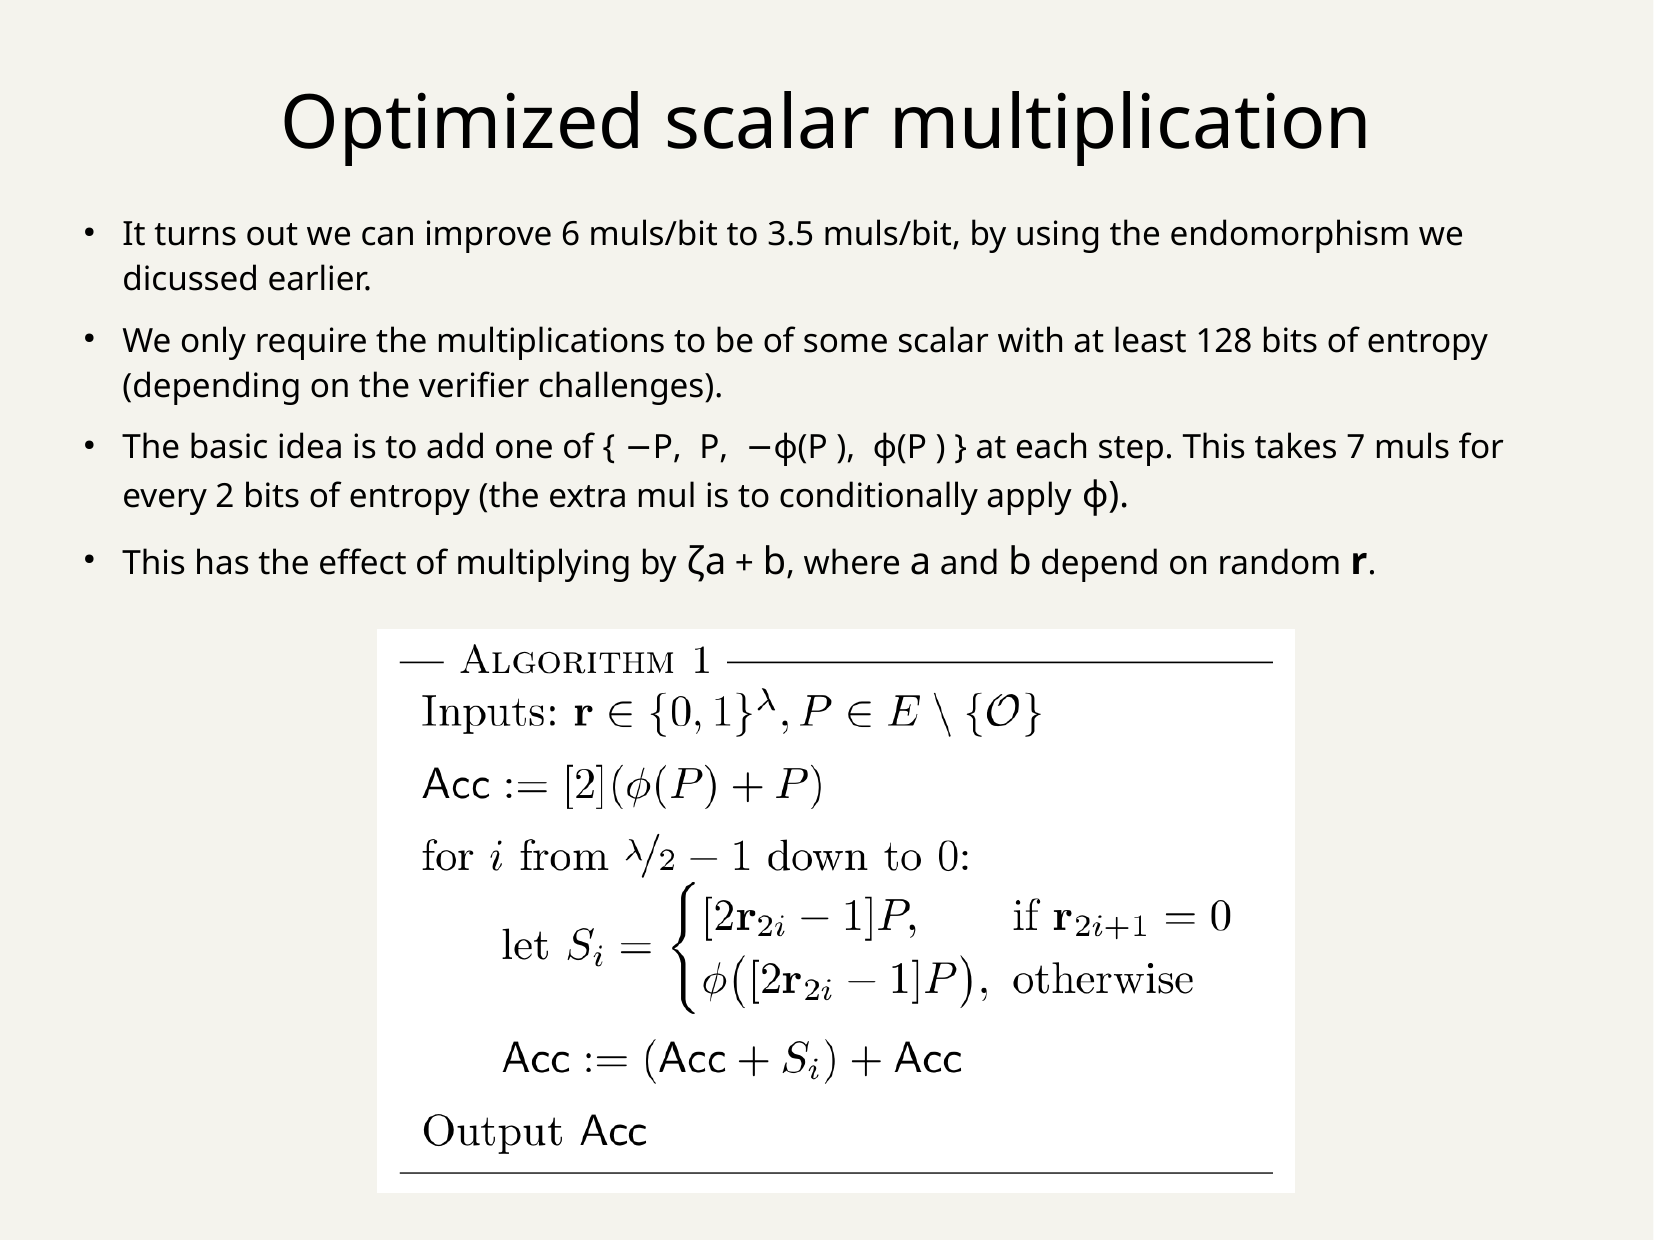

# Optimized scalar multiplication
It turns out we can improve 6 muls/bit to 3.5 muls/bit, by using the endomorphism we dicussed earlier.
We only require the multiplications to be of some scalar with at least 128 bits of entropy (depending on the verifier challenges).
The basic idea is to add one of { −P, P, −ϕ(P ), ϕ(P ) } at each step. This takes 7 muls for every 2 bits of entropy (the extra mul is to conditionally apply ϕ).
This has the effect of multiplying by ζa + b, where a and b depend on random r.